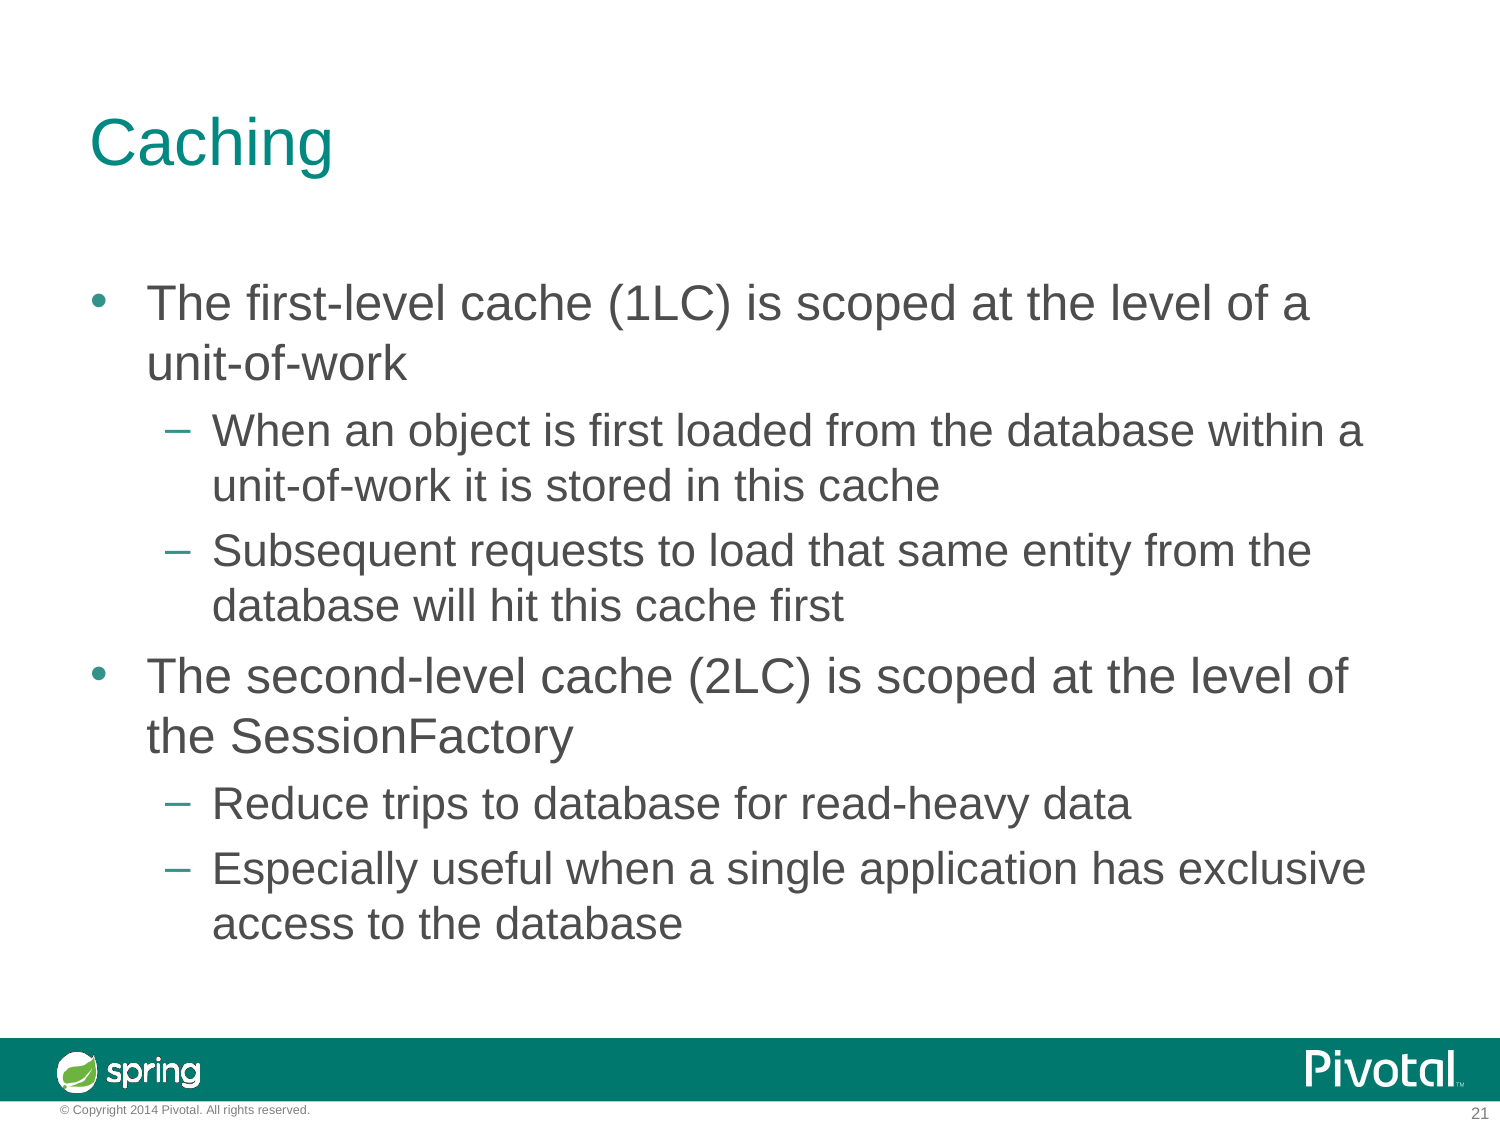

# Caching
The first-level cache (1LC) is scoped at the level of a unit-of-work
When an object is first loaded from the database within a unit-of-work it is stored in this cache
Subsequent requests to load that same entity from the database will hit this cache first
The second-level cache (2LC) is scoped at the level of the SessionFactory
Reduce trips to database for read-heavy data
Especially useful when a single application has exclusive access to the database